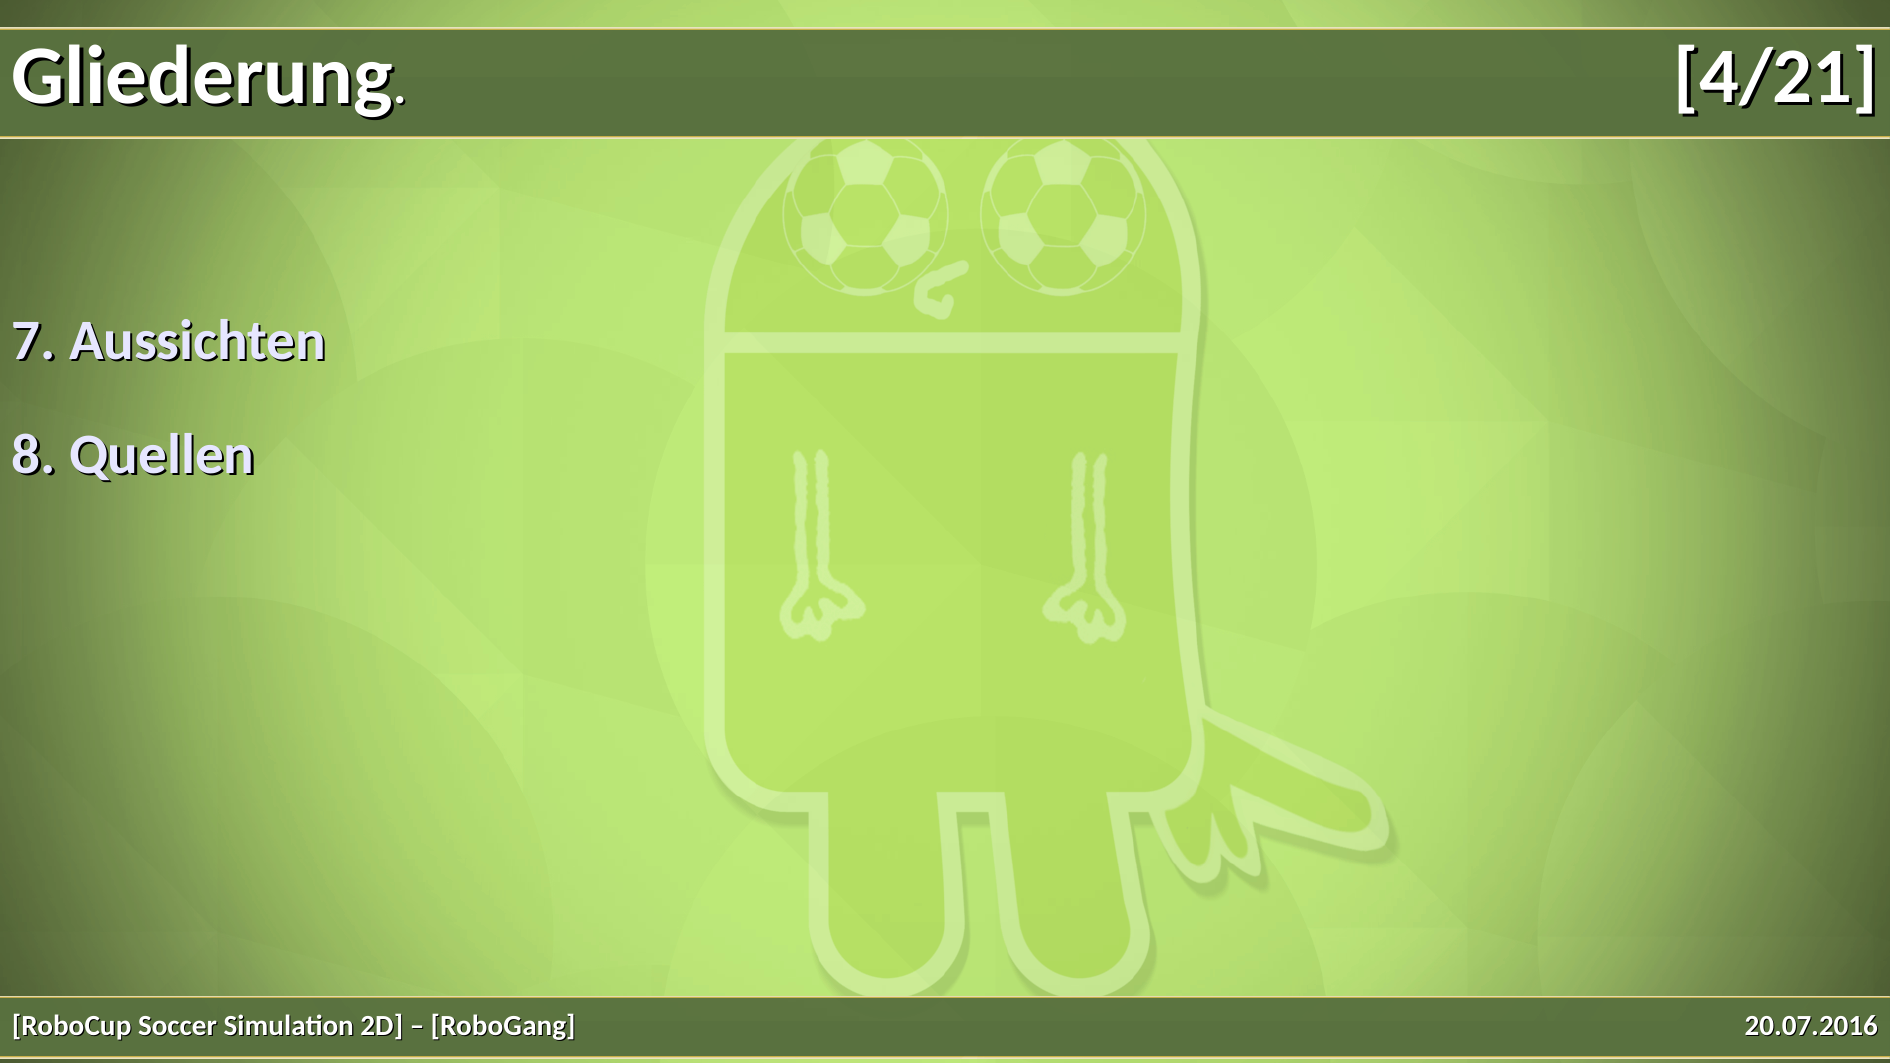

# Gliederung.
[4/21]
7. Aussichten
8. Quellen
[RoboCup Soccer Simulation 2D] – [RoboGang]
20.07.2016